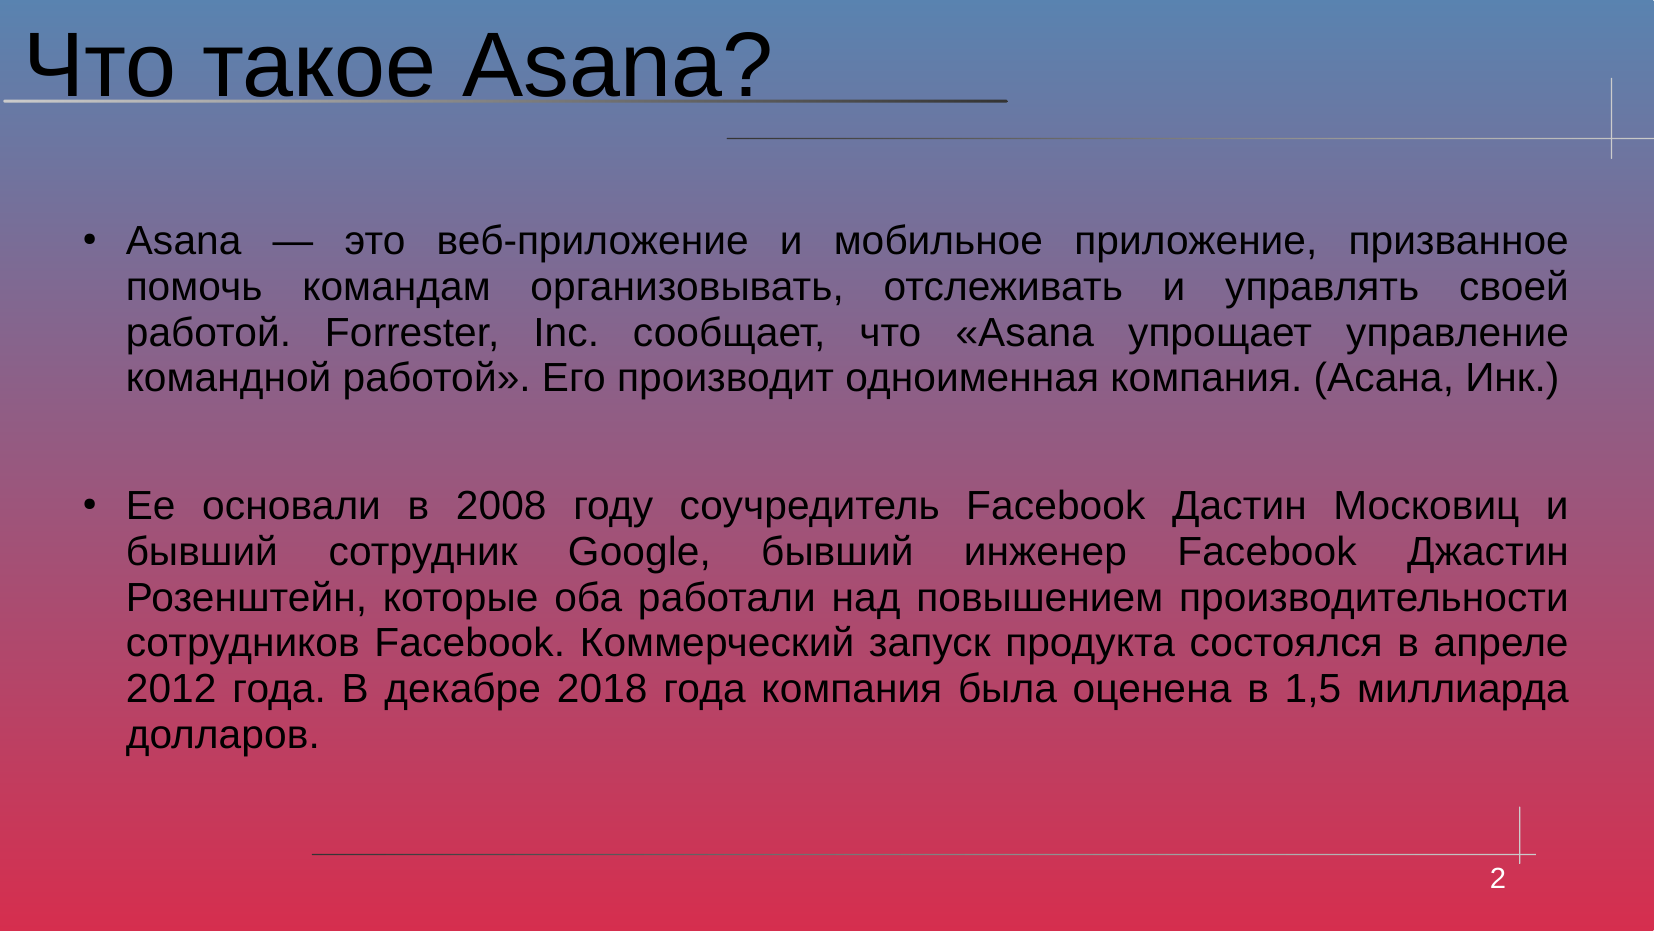

# Что такое Asana?
Asana — это веб-приложение и мобильное приложение, призванное помочь командам организовывать, отслеживать и управлять своей работой. Forrester, Inc. сообщает, что «Asana упрощает управление командной работой». Его производит одноименная компания. (Асана, Инк.)
Ее основали в 2008 году соучредитель Facebook Дастин Московиц и бывший сотрудник Google, бывший инженер Facebook Джастин Розенштейн, которые оба работали над повышением производительности сотрудников Facebook. Коммерческий запуск продукта состоялся в апреле 2012 года. В декабре 2018 года компания была оценена в 1,5 миллиарда долларов.
2